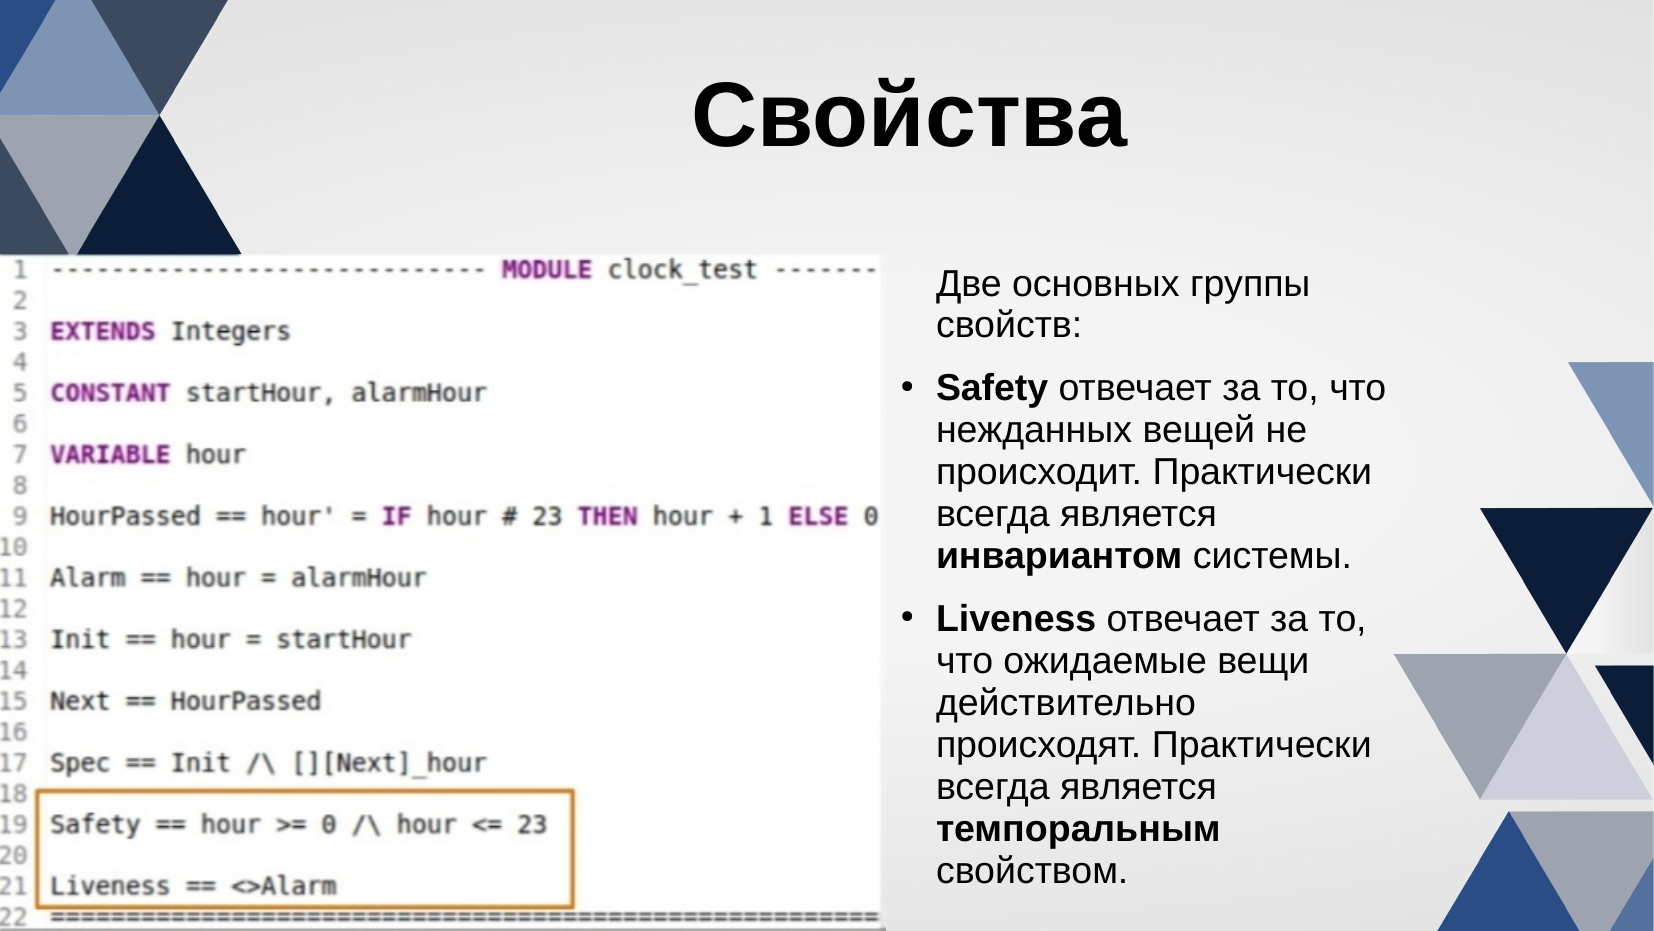

# Свойства
Две основных группы свойств:
Safety отвечает за то, что нежданных вещей не происходит. Практически всегда является инвариантом системы.
Liveness отвечает за то, что ожидаемые вещи действительно происходят. Практически всегда является темпоральным свойством.